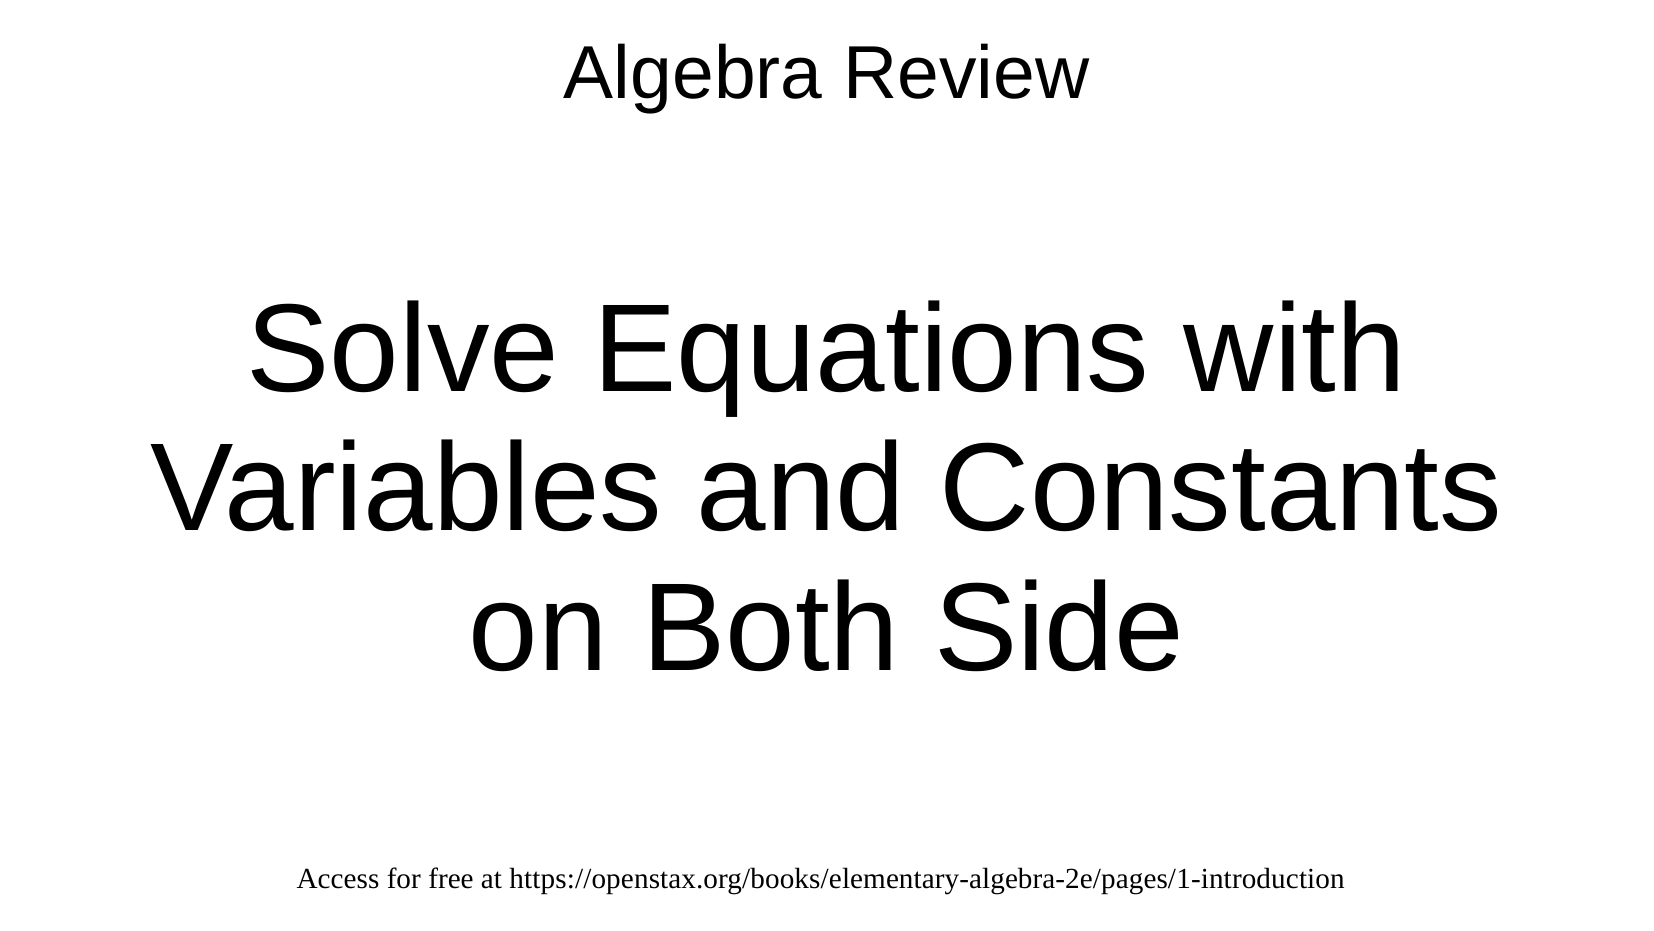

# Algebra Review
Solve Equations with Variables and Constants on Both Side
Access for free at https://openstax.org/books/elementary-algebra-2e/pages/1-introduction